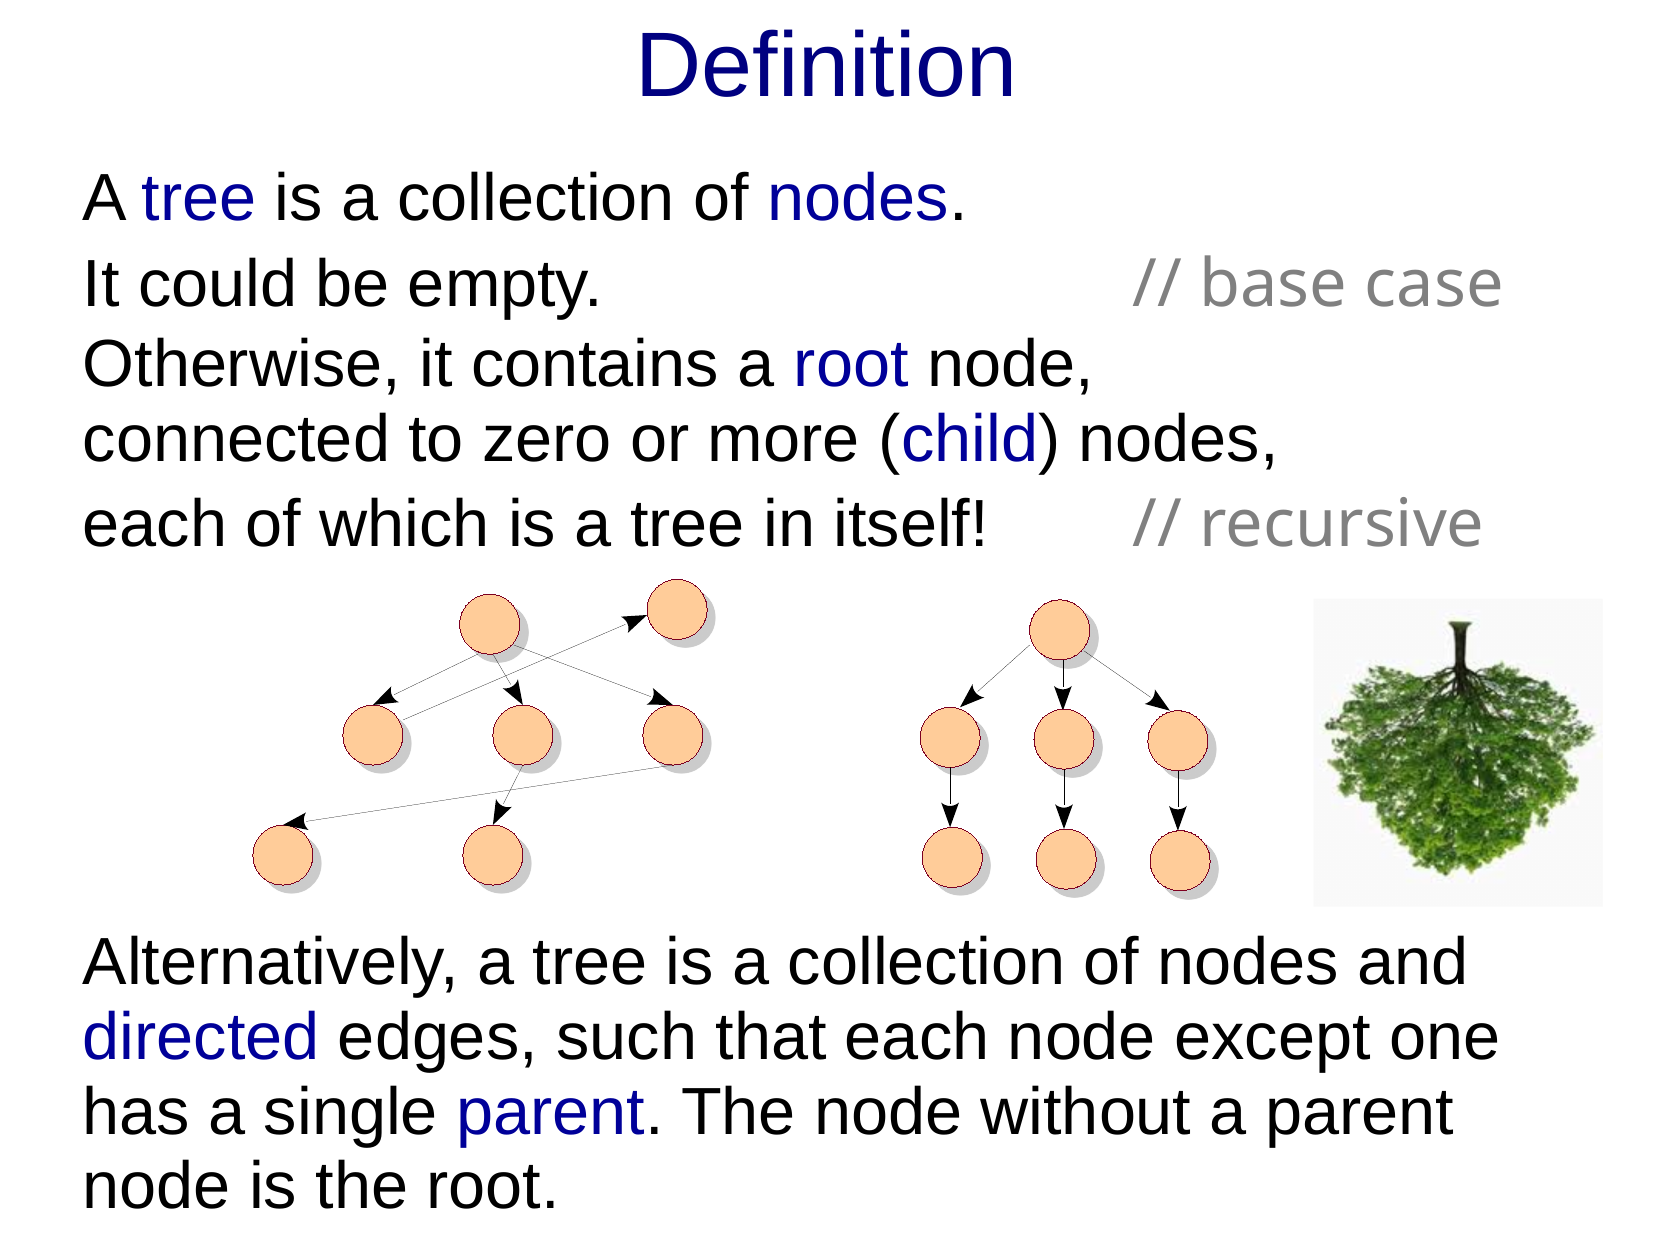

# Definition
A tree is a collection of nodes.
It could be empty.								// base case
Otherwise, it contains a root node,
connected to zero or more (child) nodes,
each of which is a tree in itself!		// recursive
Alternatively, a tree is a collection of nodes and directed edges, such that each node except one has a single parent. The node without a parent node is the root.